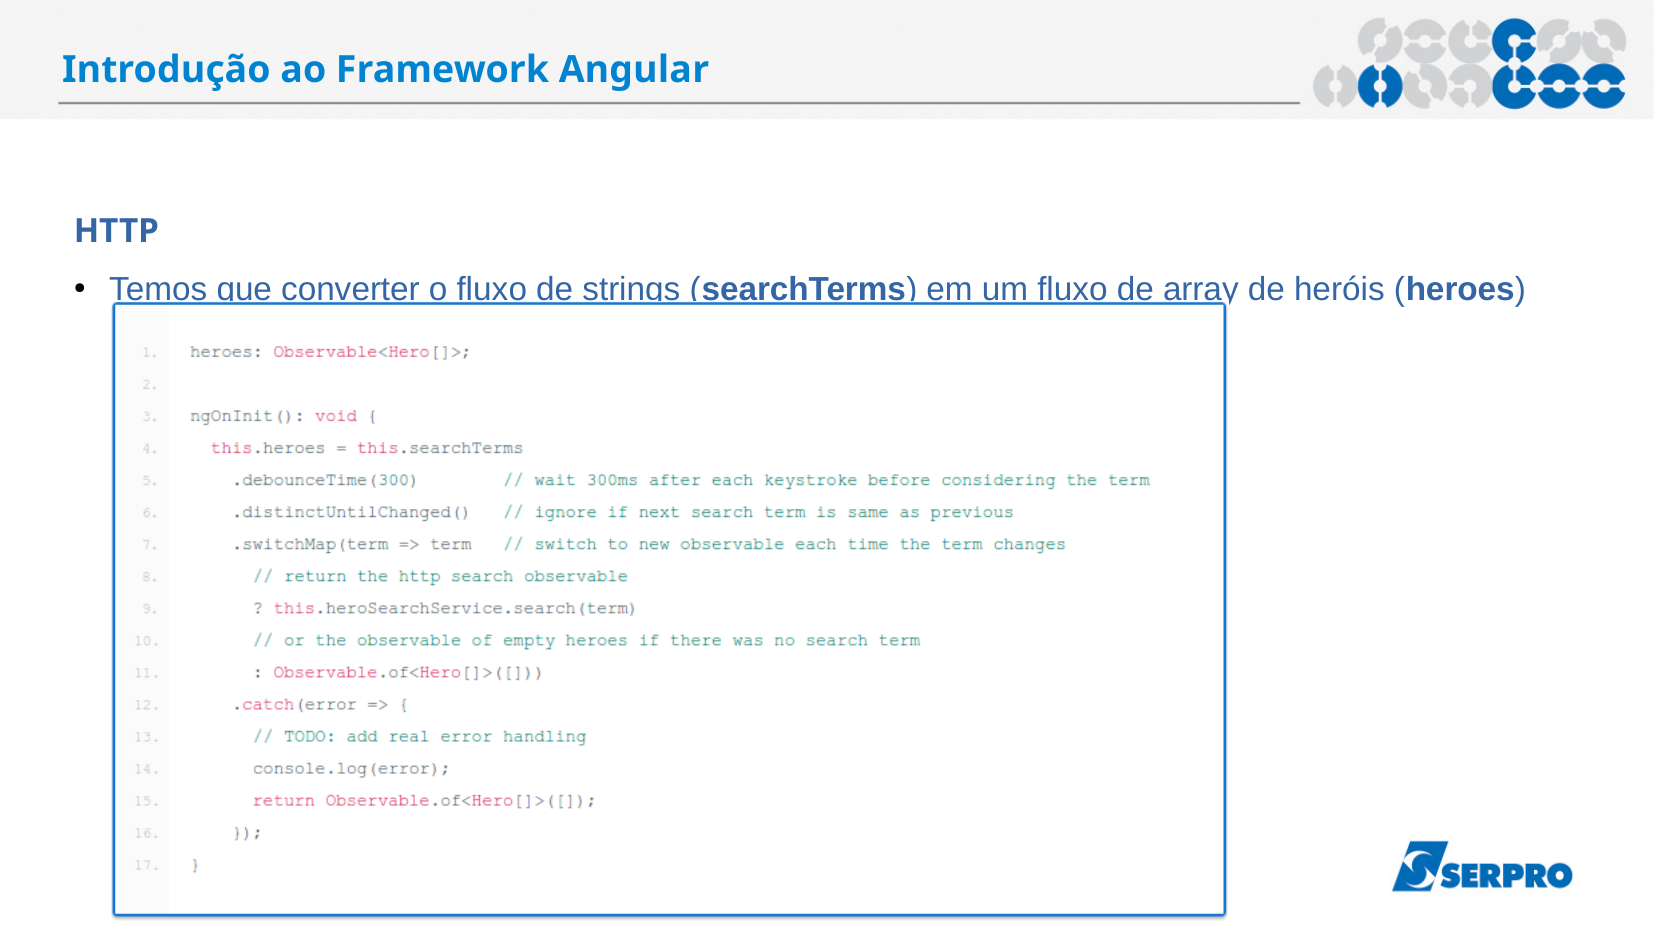

Introdução ao Framework Angular
HTTP
Temos que converter o fluxo de strings (searchTerms) em um fluxo de array de heróis (heroes)